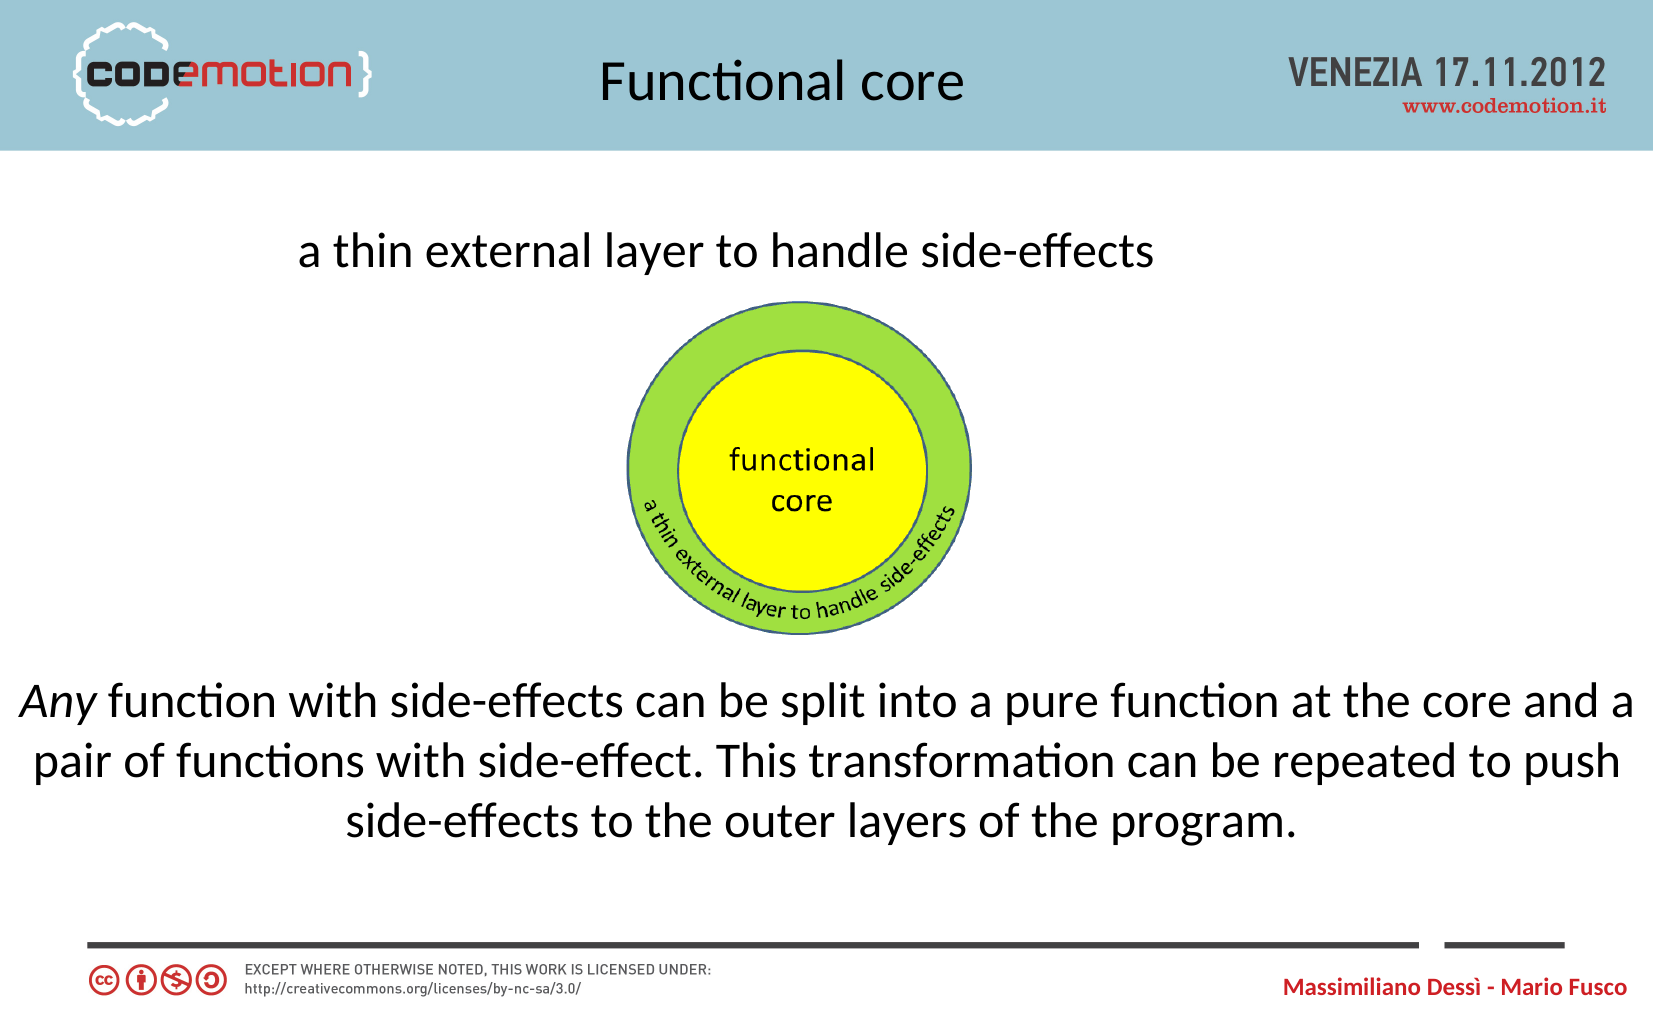

Functional core
a thin external layer to handle side-effects
Any function with side-effects can be split into a pure function at the core and a pair of functions with side-effect. This transformation can be repeated to push side-effects to the outer layers of the program.